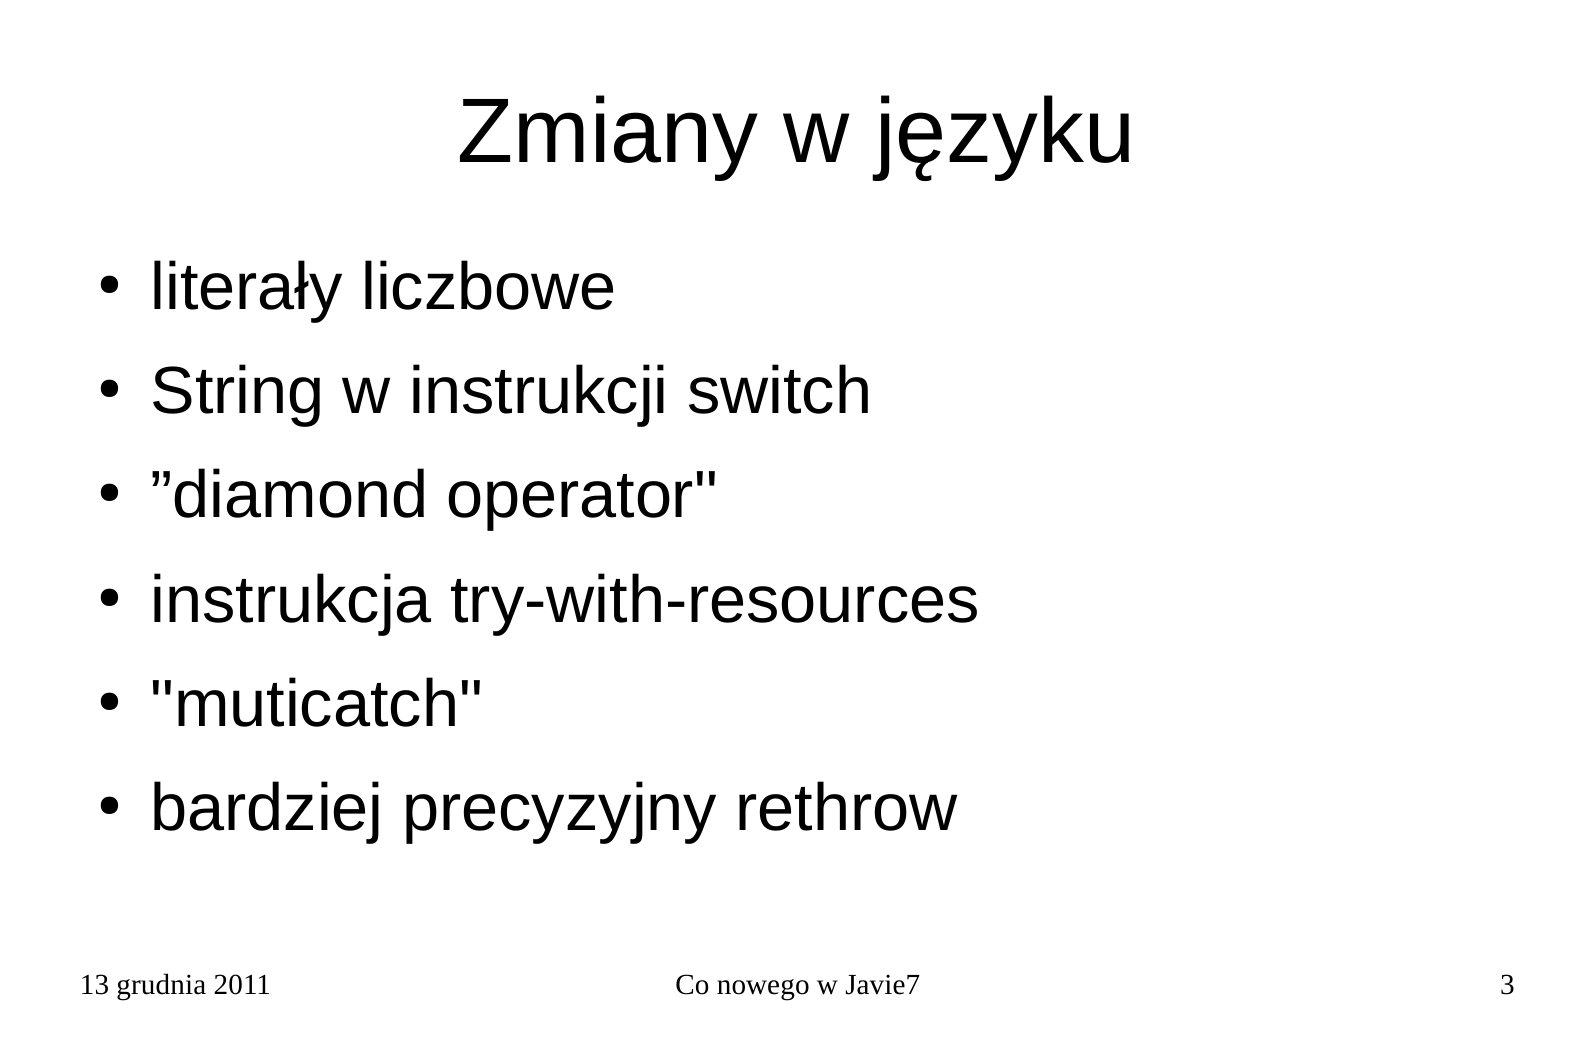

# Zmiany w języku
literały liczbowe
String w instrukcji switch
”diamond operator"
instrukcja try-with-resources
"muticatch"
bardziej precyzyjny rethrow
13 grudnia 2011
Co nowego w Javie7
3